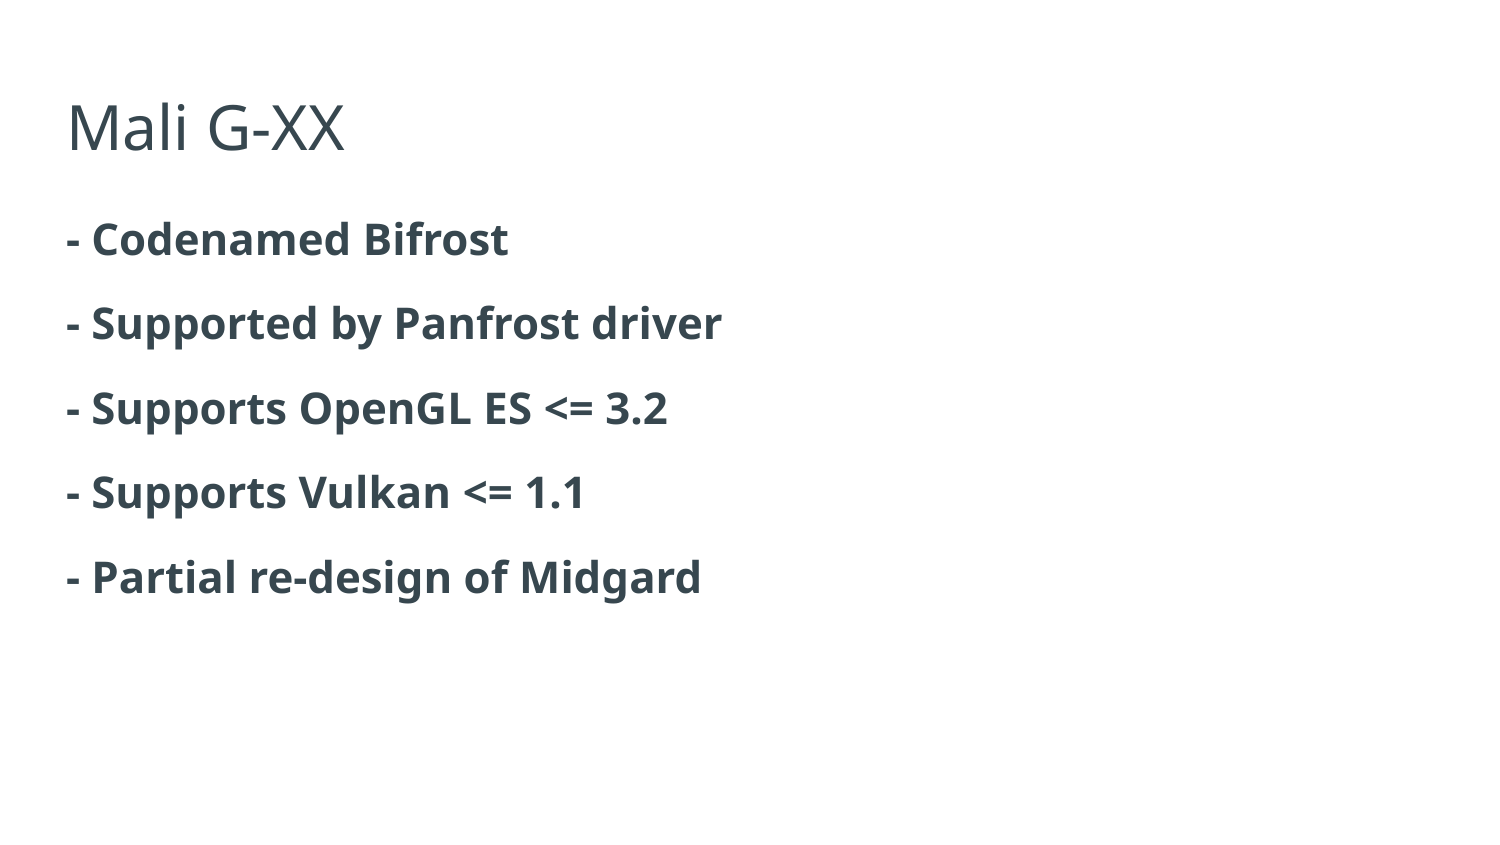

# Mali G-XX
- Codenamed Bifrost
- Supported by Panfrost driver
- Supports OpenGL ES <= 3.2
- Supports Vulkan <= 1.1
- Partial re-design of Midgard